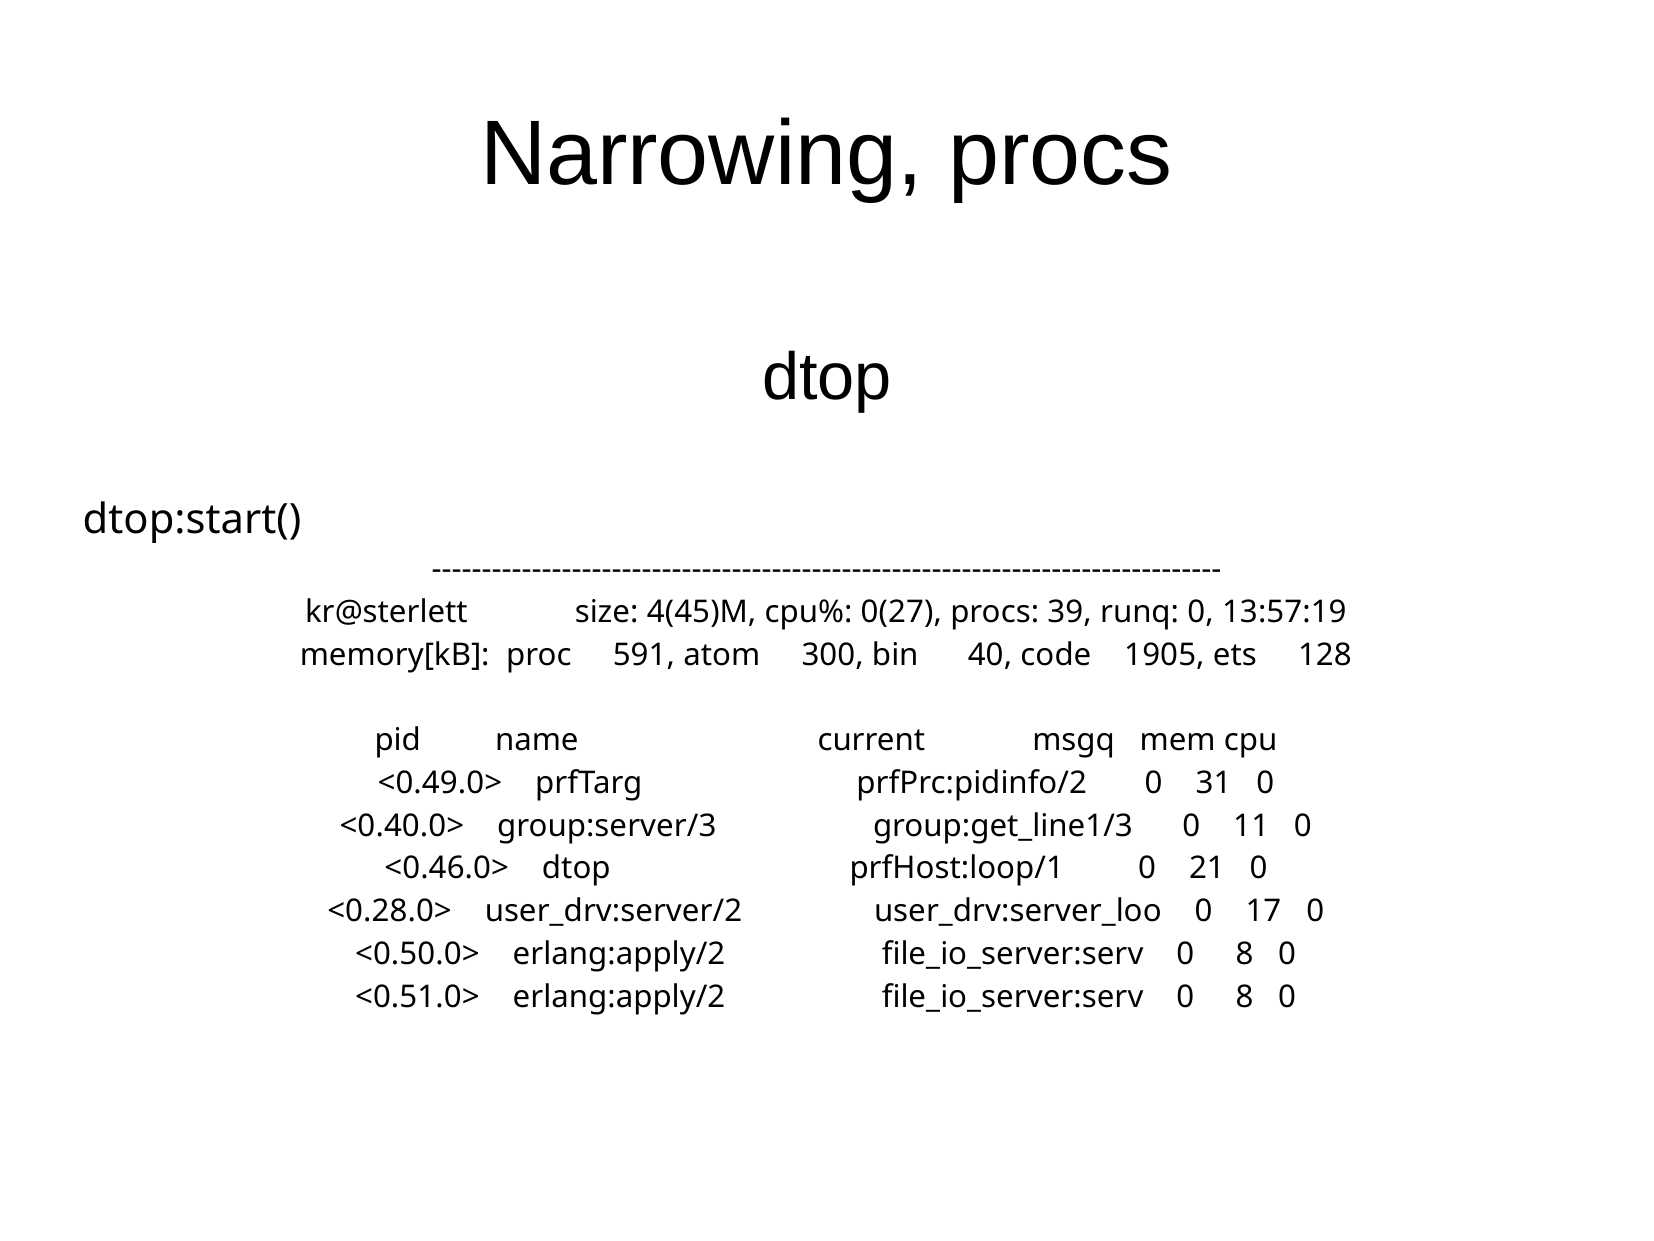

# Narrowing, procs
dtop
dtop:start()
-------------------------------------------------------------------------------
kr@sterlett size: 4(45)M, cpu%: 0(27), procs: 39, runq: 0, 13:57:19
memory[kB]: proc 591, atom 300, bin 40, code 1905, ets 128
pid name current msgq mem cpu
<0.49.0> prfTarg prfPrc:pidinfo/2 0 31 0
<0.40.0> group:server/3 group:get_line1/3 0 11 0
<0.46.0> dtop prfHost:loop/1 0 21 0
<0.28.0> user_drv:server/2 user_drv:server_loo 0 17 0
<0.50.0> erlang:apply/2 file_io_server:serv 0 8 0
<0.51.0> erlang:apply/2 file_io_server:serv 0 8 0